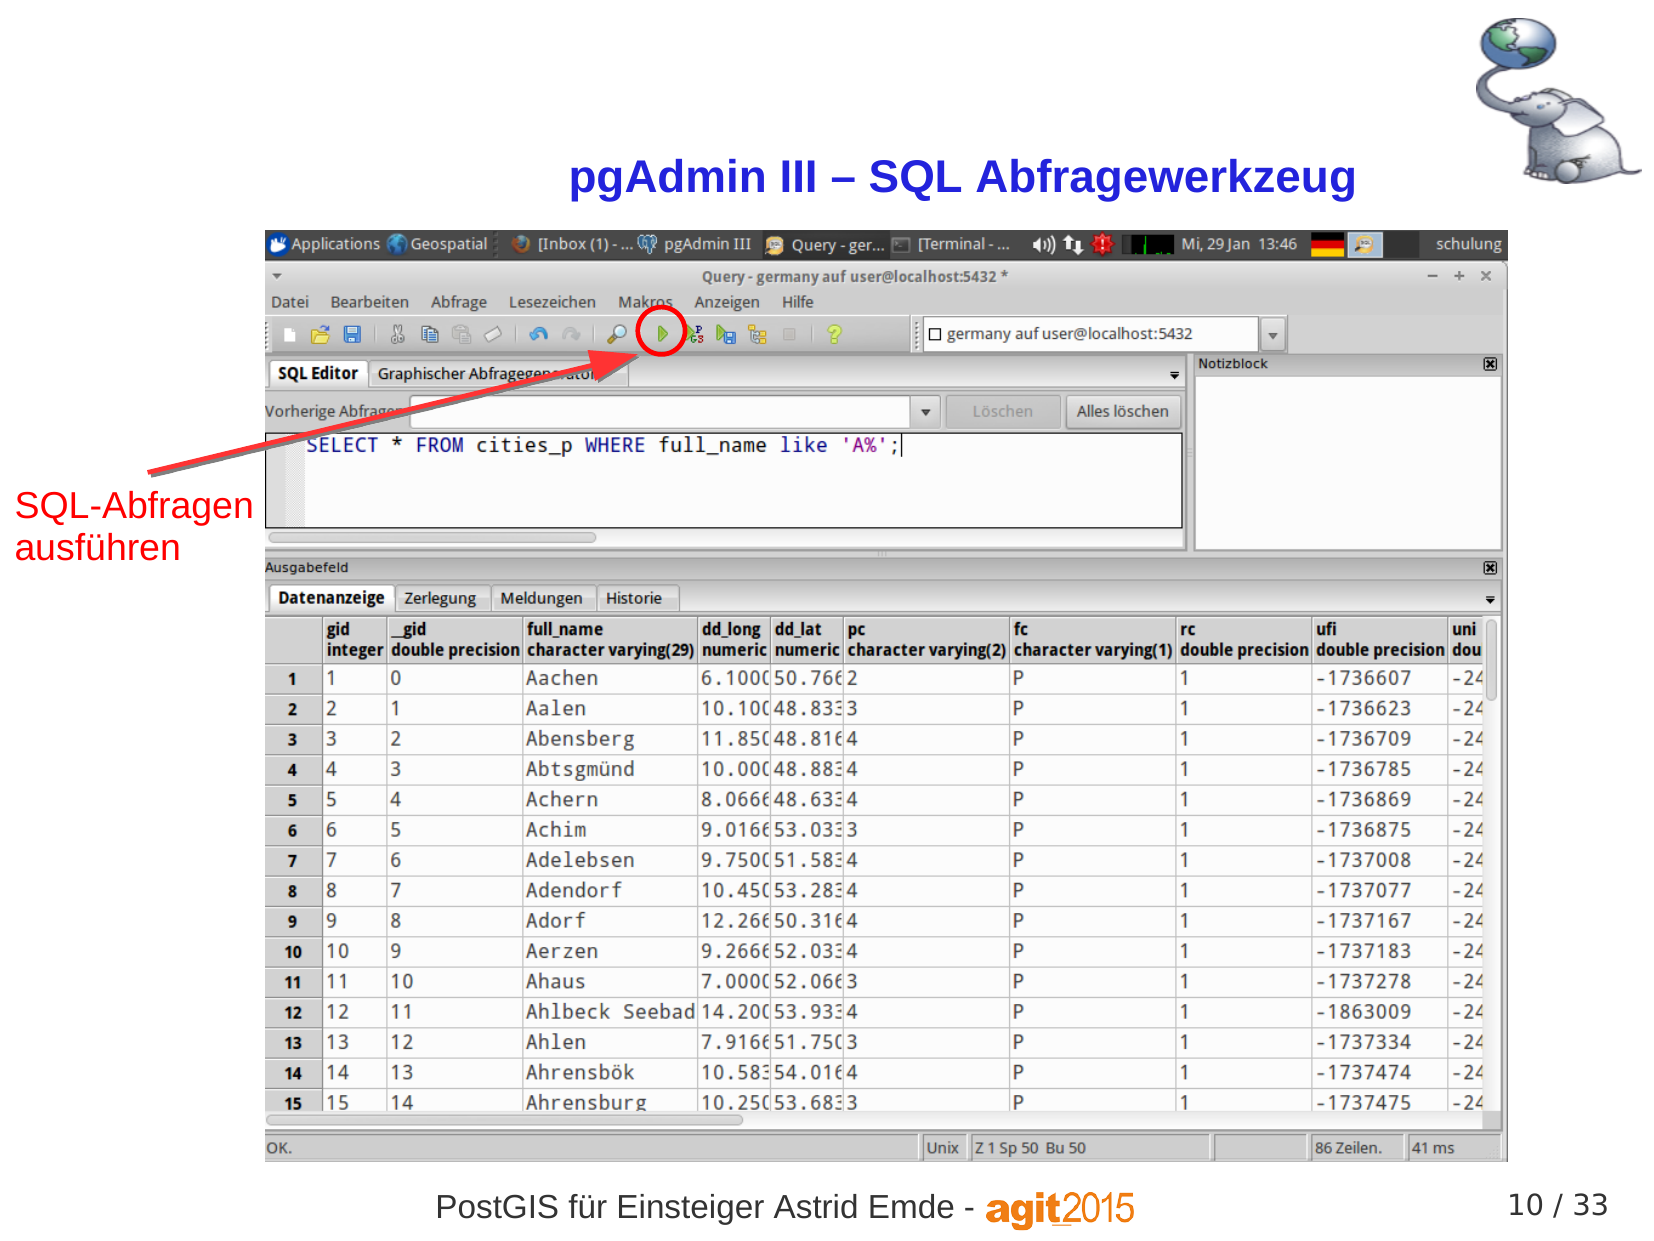

# pgAdmin III – SQL Abfragewerkzeug
SQL-Abfragen
ausführen